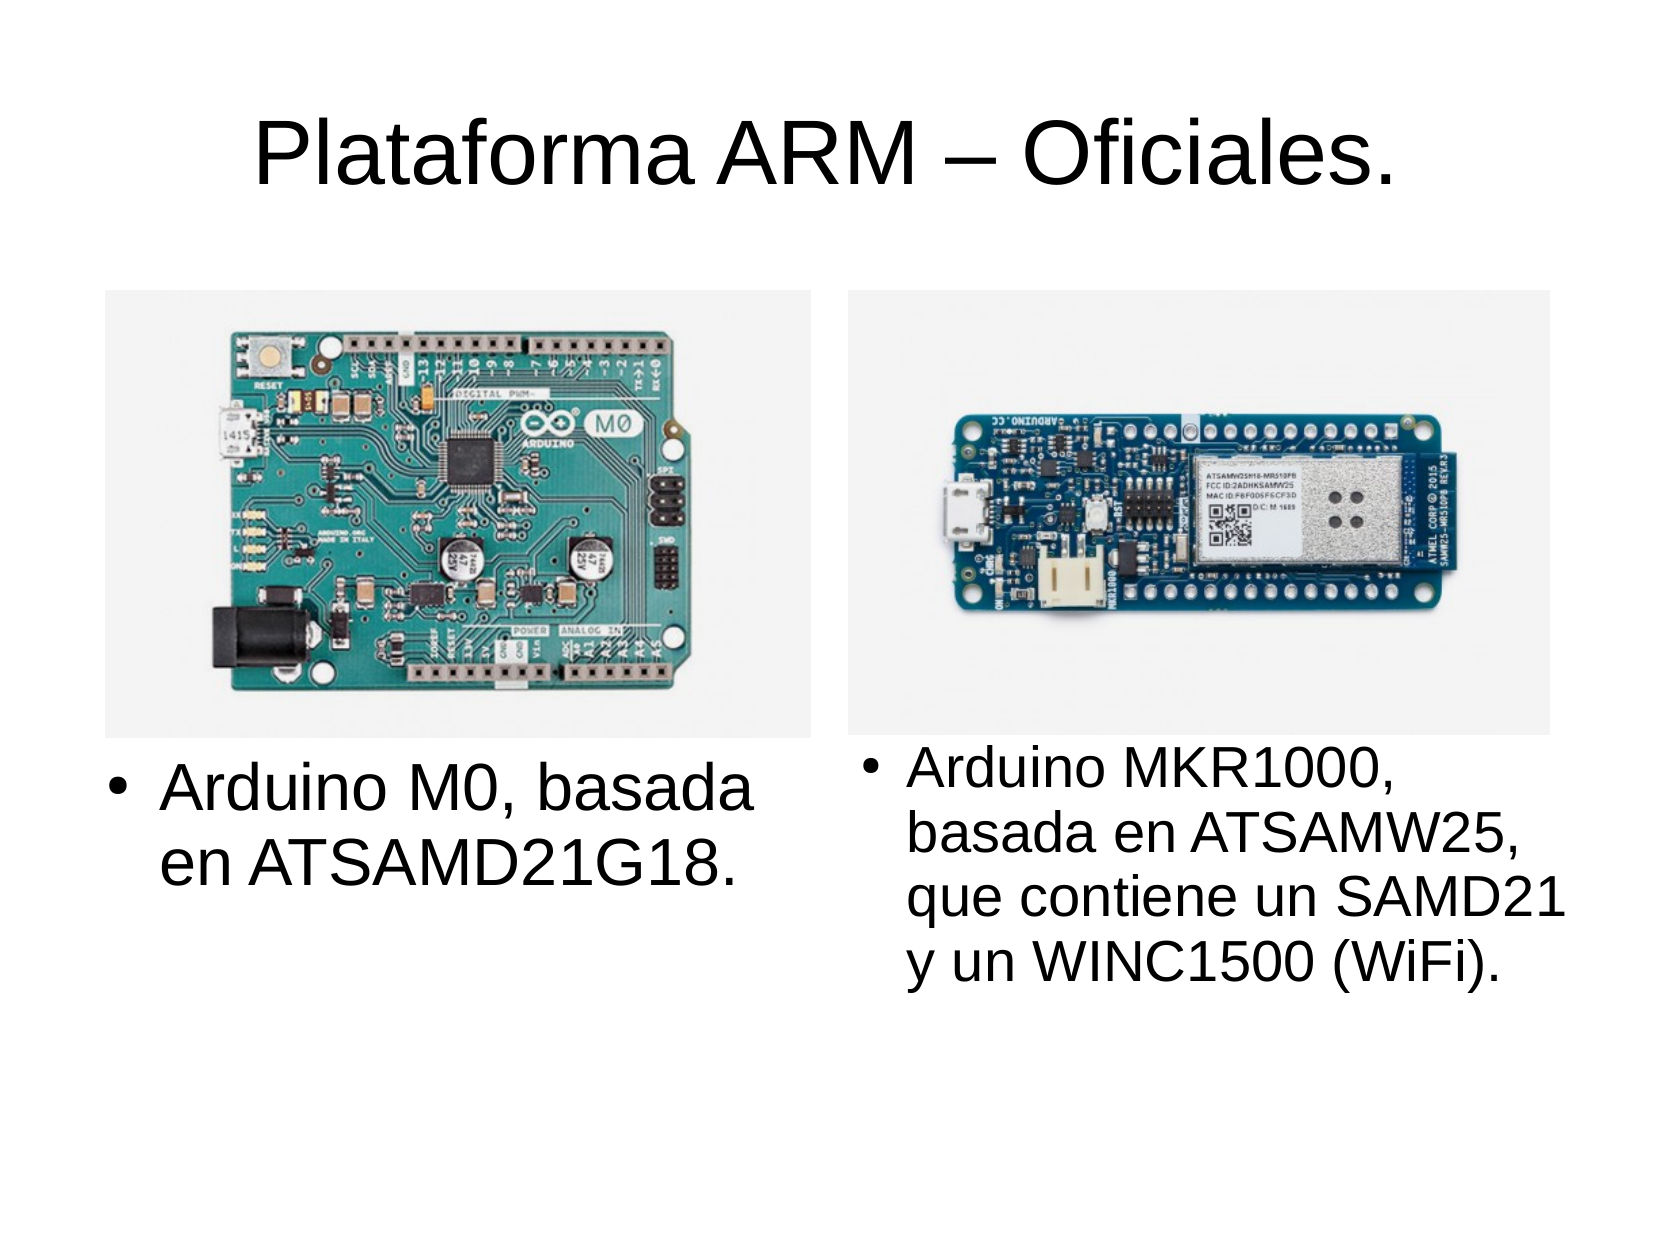

# Plataforma ARM – Oficiales.
Arduino MKR1000, basada en ATSAMW25, que contiene un SAMD21 y un WINC1500 (WiFi).
Arduino M0, basada en ATSAMD21G18.